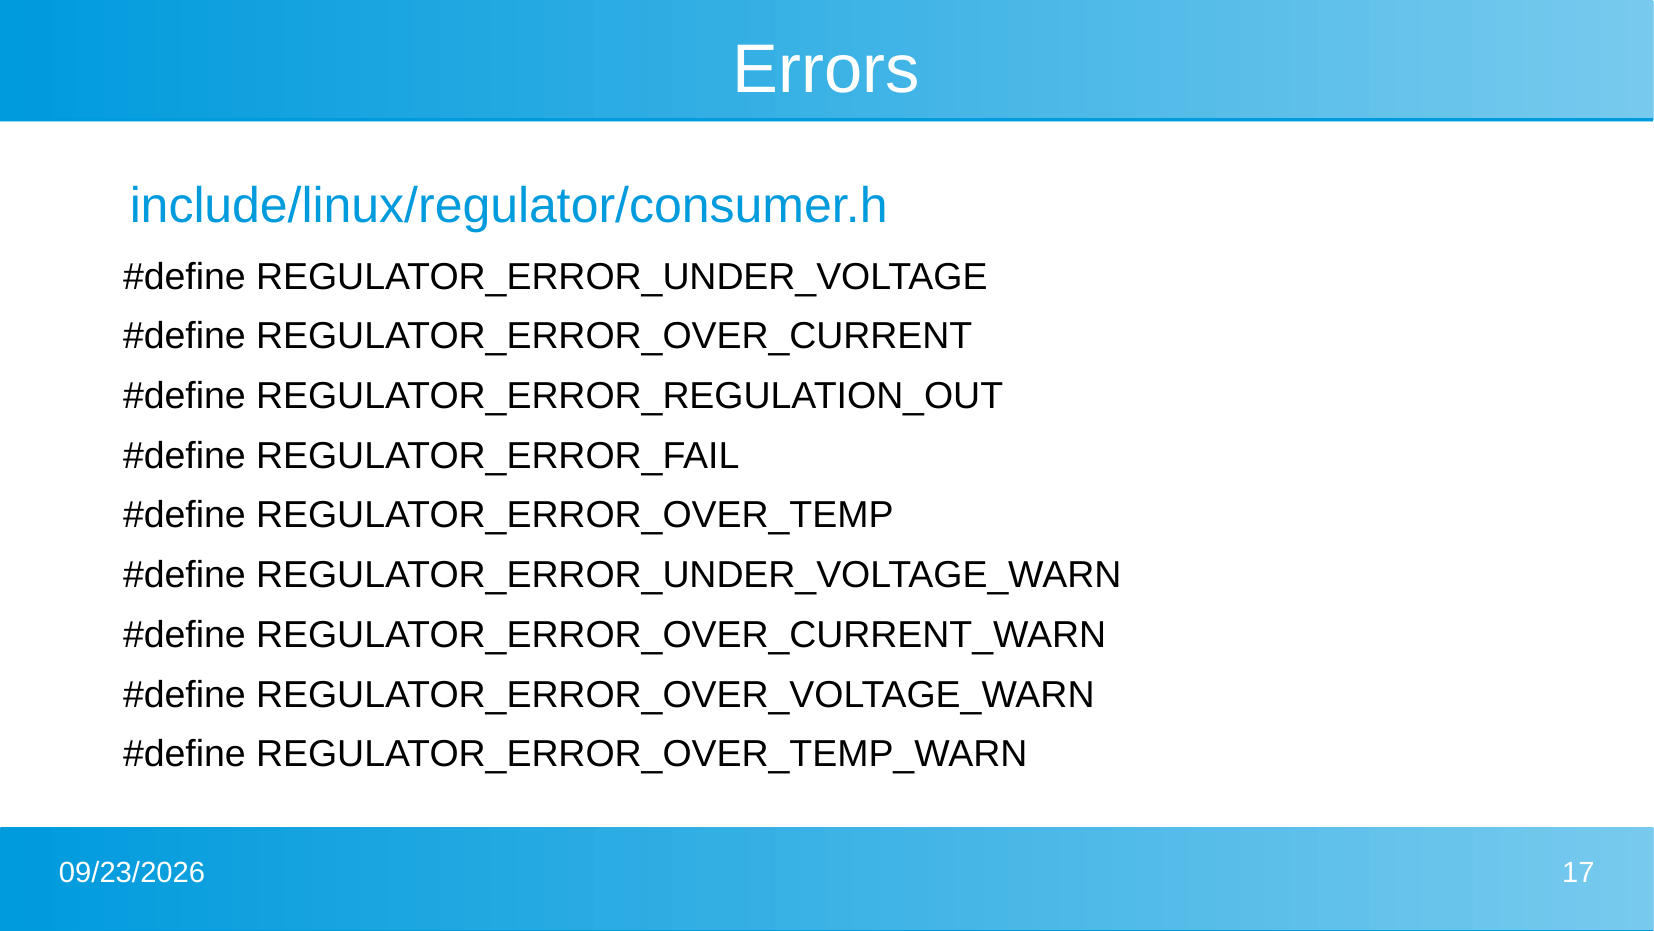

# Errors
include/linux/regulator/consumer.h
#define REGULATOR_ERROR_UNDER_VOLTAGE
#define REGULATOR_ERROR_OVER_CURRENT
#define REGULATOR_ERROR_REGULATION_OUT
#define REGULATOR_ERROR_FAIL
#define REGULATOR_ERROR_OVER_TEMP
#define REGULATOR_ERROR_UNDER_VOLTAGE_WARN
#define REGULATOR_ERROR_OVER_CURRENT_WARN
#define REGULATOR_ERROR_OVER_VOLTAGE_WARN
#define REGULATOR_ERROR_OVER_TEMP_WARN
17